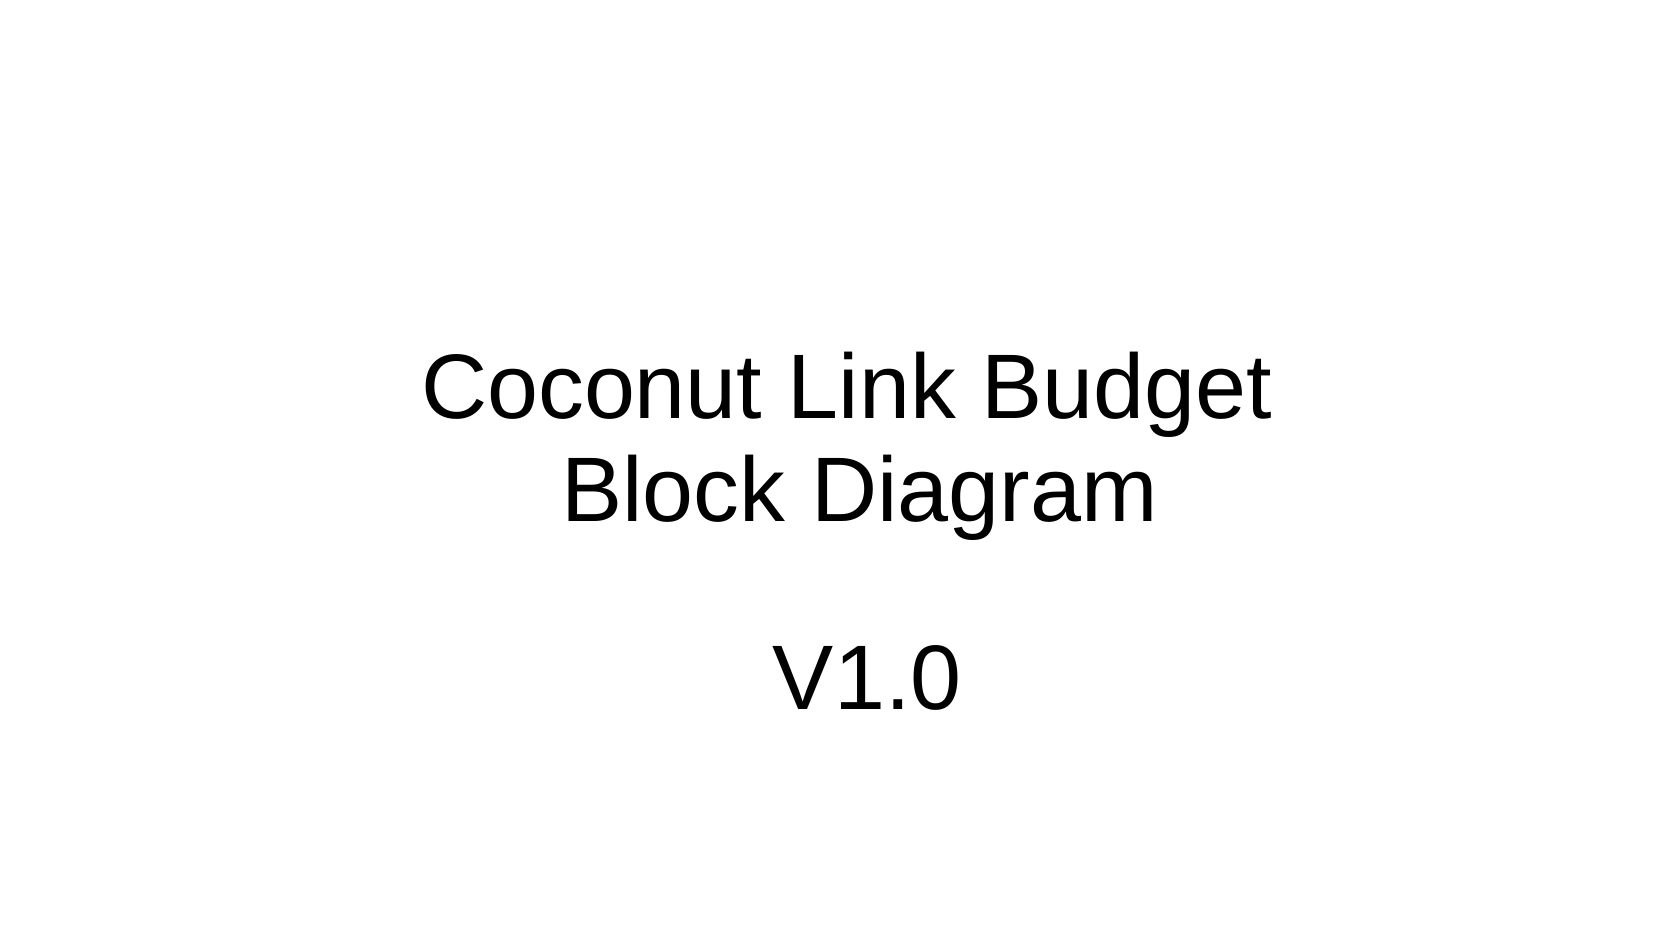

# Coconut Link Budget Block Diagram
V1.0